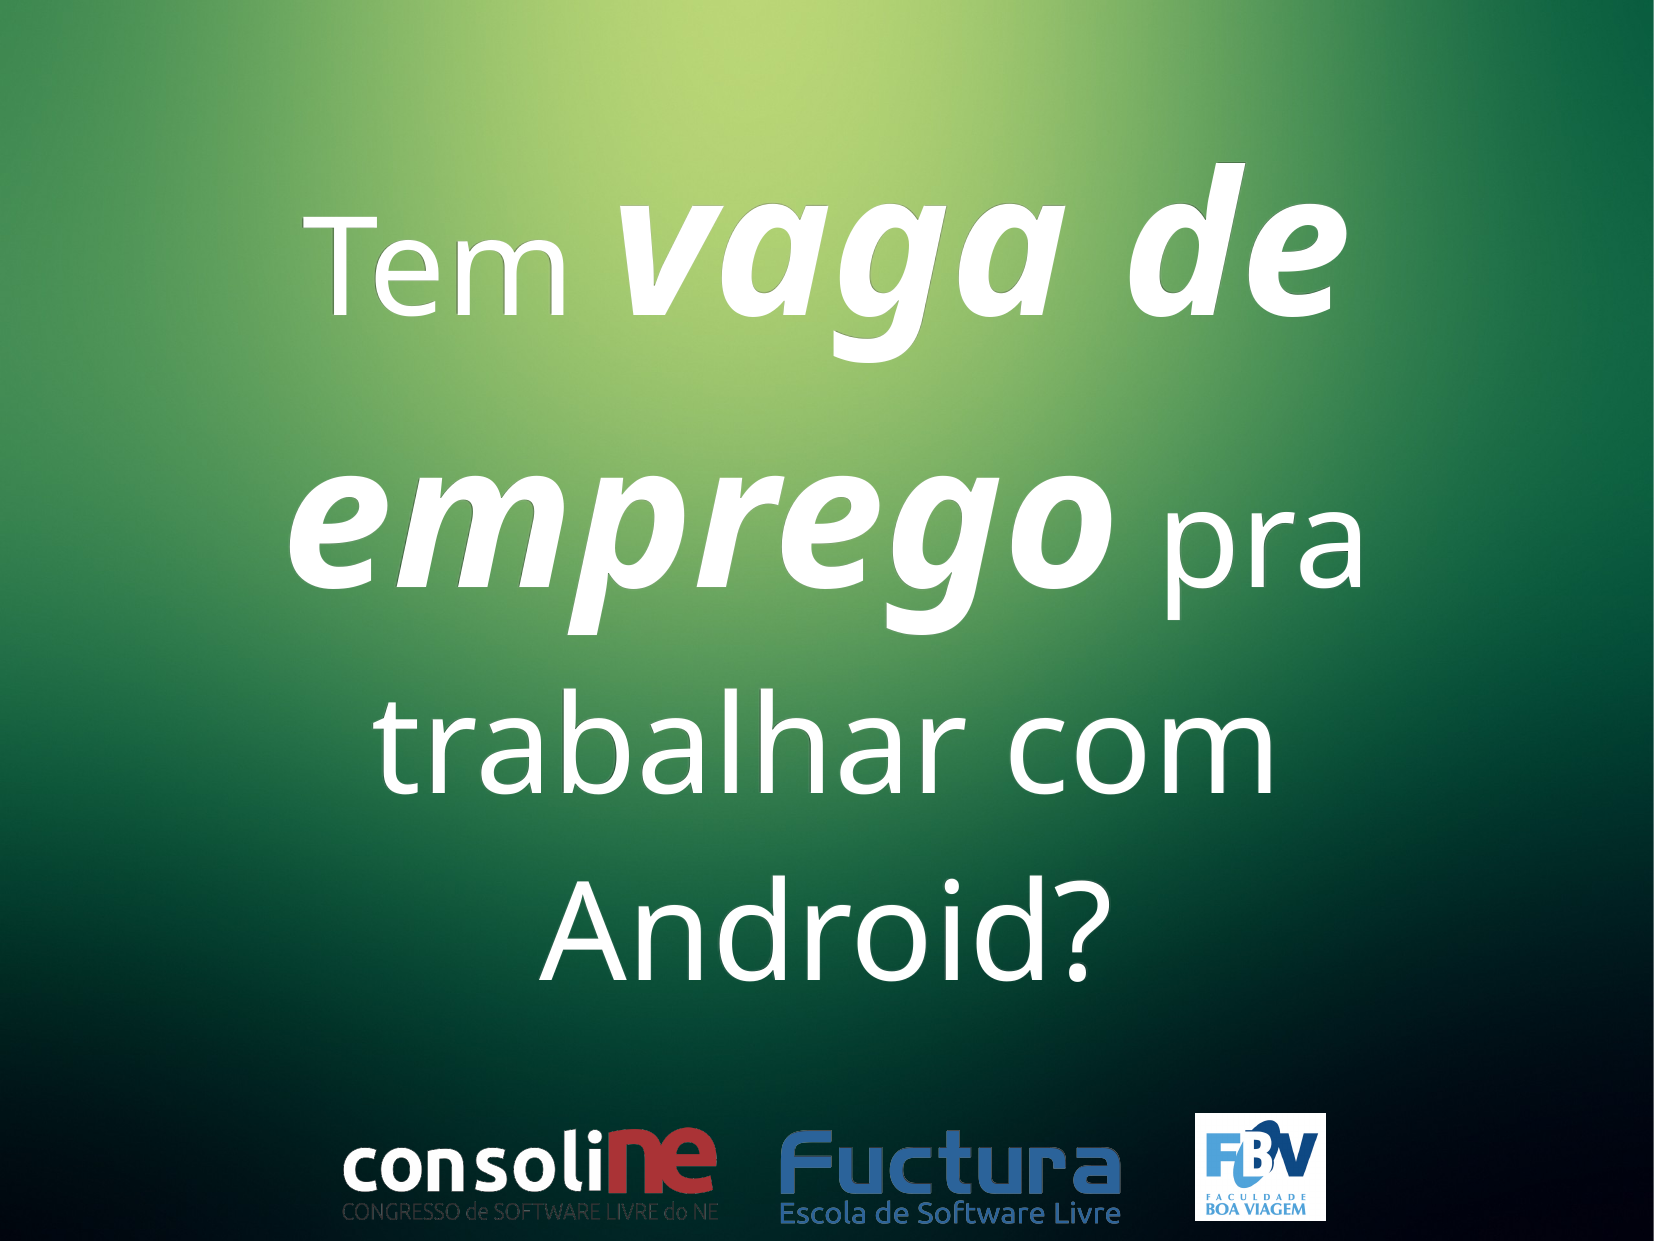

# Tem vaga de emprego pra trabalhar com Android?